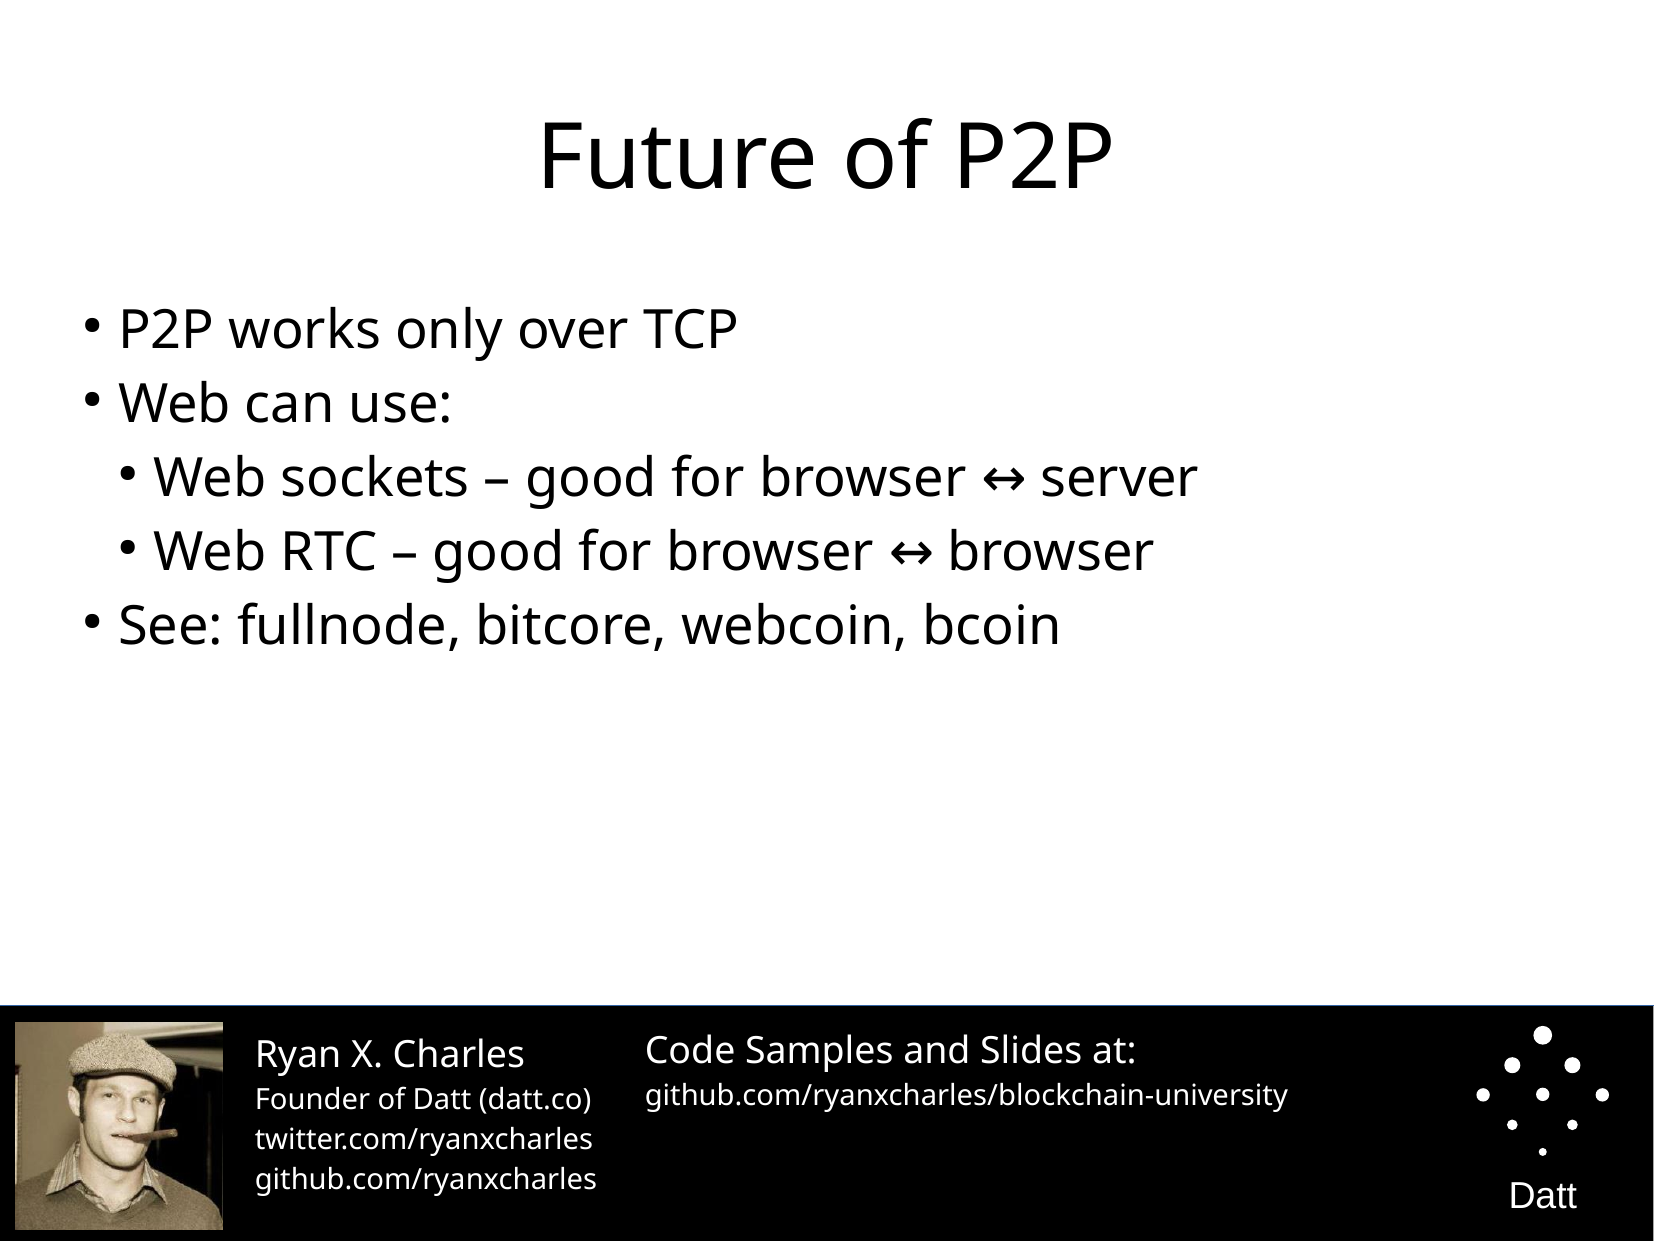

# Future of P2P
P2P works only over TCP
Web can use:
Web sockets – good for browser ↔ server
Web RTC – good for browser ↔ browser
See: fullnode, bitcore, webcoin, bcoin
Code Samples and Slides at:
github.com/ryanxcharles/blockchain-university
Ryan X. Charles
Founder of Datt (datt.co)
twitter.com/ryanxcharles
github.com/ryanxcharles
Datt